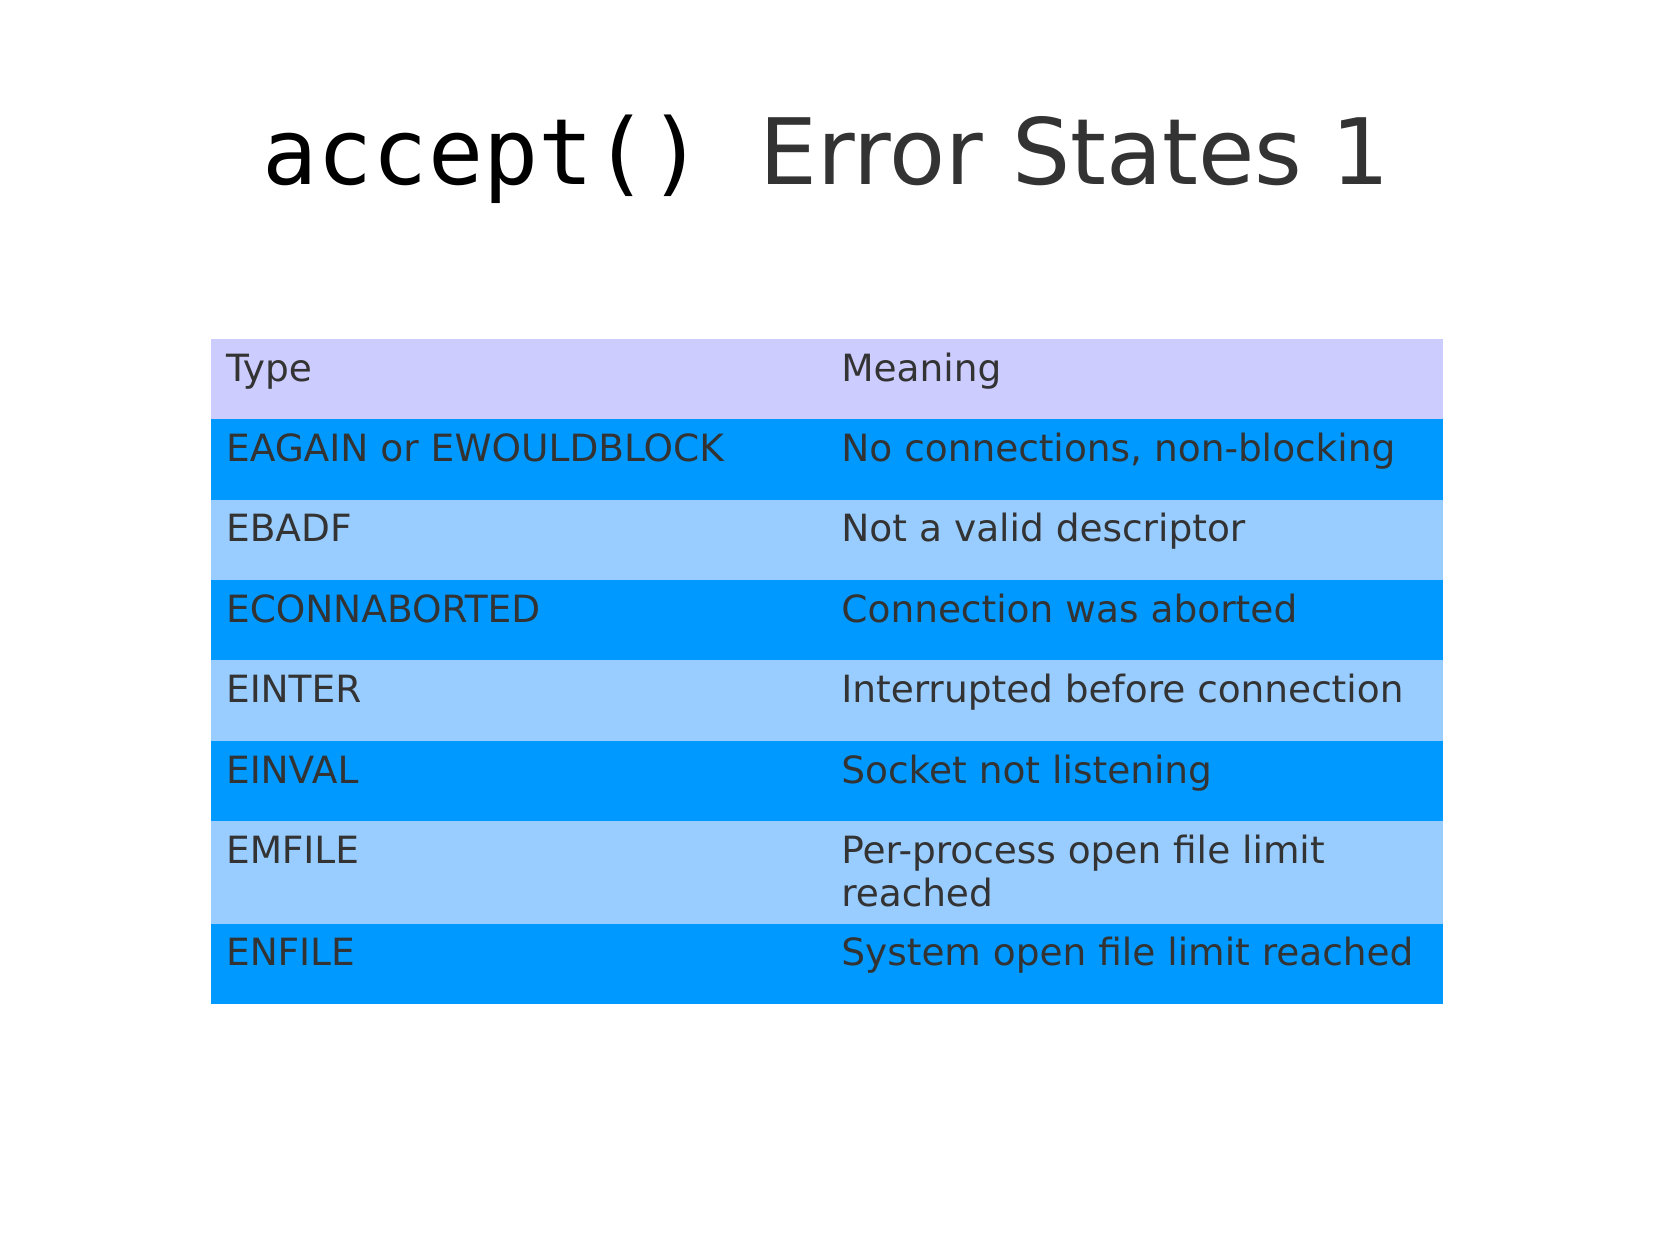

# accept() Error States 1
| Type | Meaning |
| --- | --- |
| EAGAIN or EWOULDBLOCK | No connections, non-blocking |
| EBADF | Not a valid descriptor |
| ECONNABORTED | Connection was aborted |
| EINTER | Interrupted before connection |
| EINVAL | Socket not listening |
| EMFILE | Per-process open file limit reached |
| ENFILE | System open file limit reached |